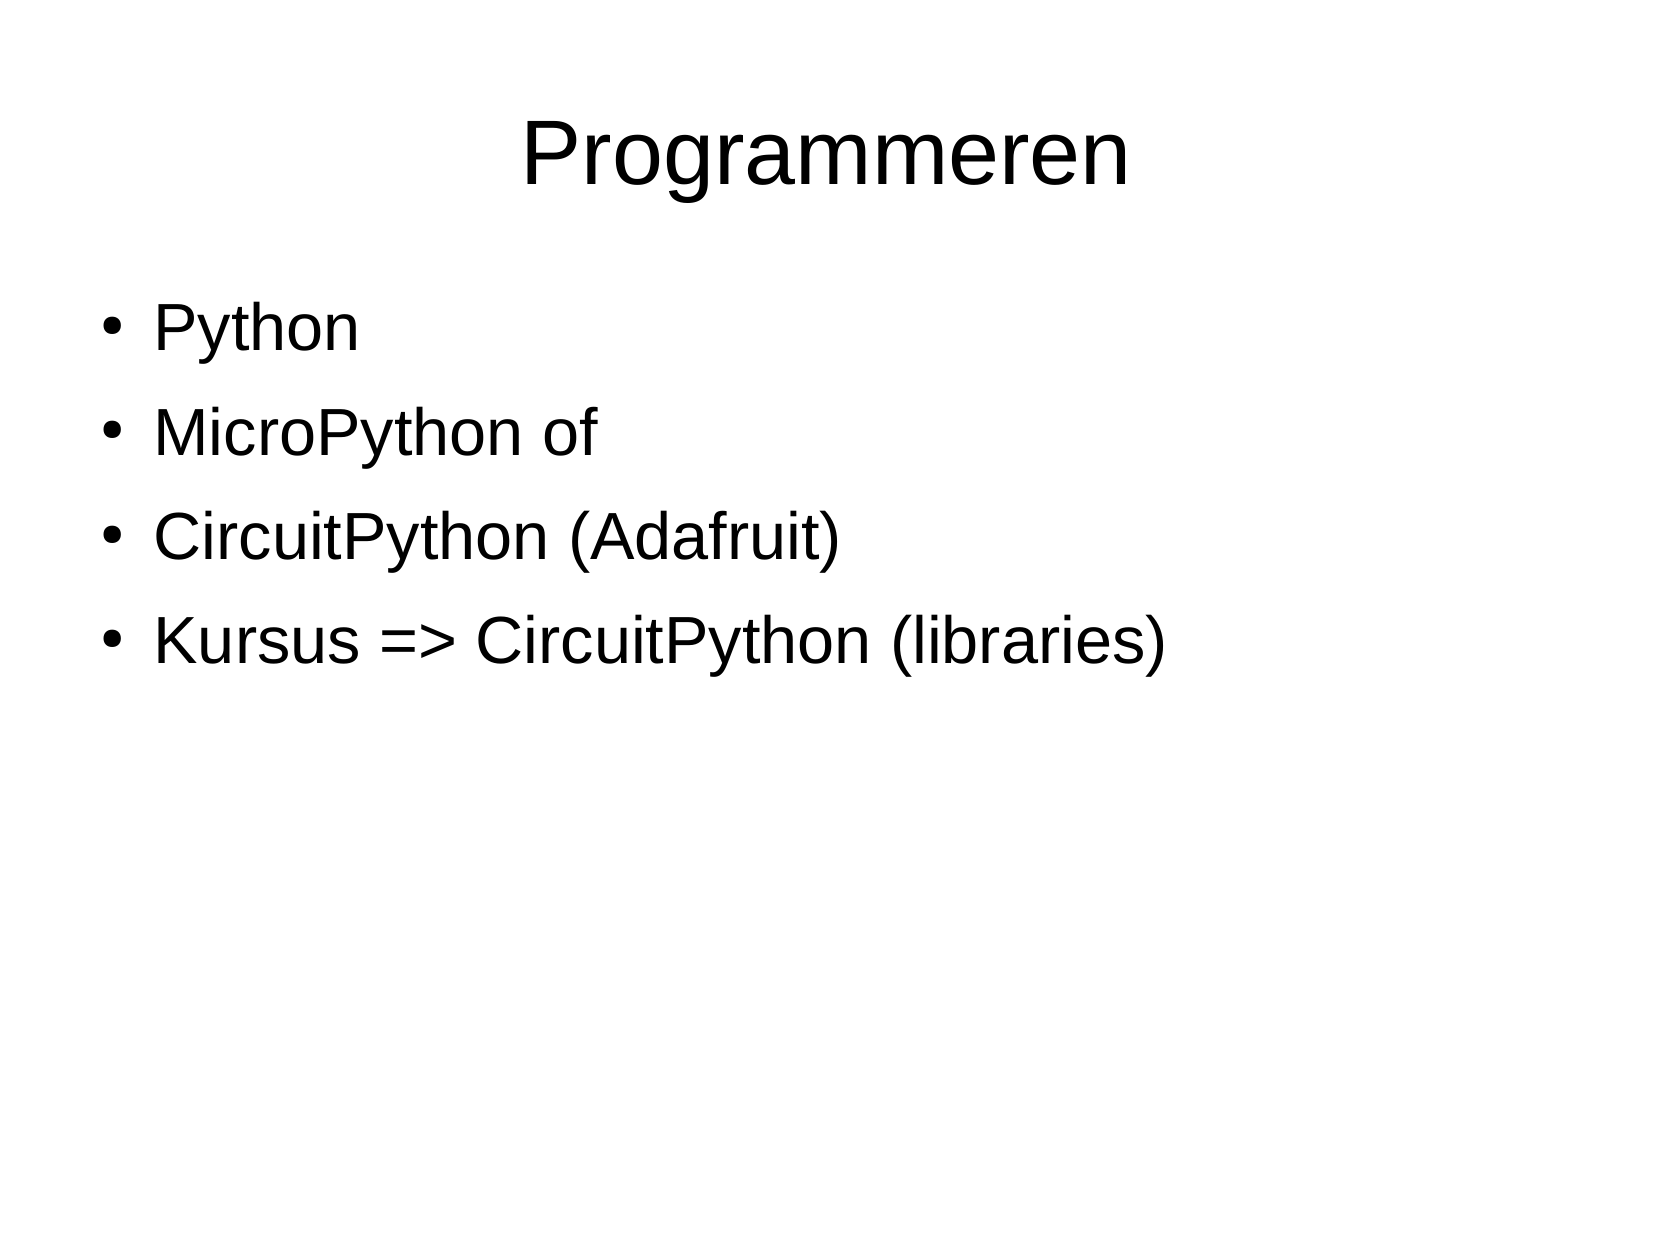

# Programmeren
Python
MicroPython of
CircuitPython (Adafruit)
Kursus => CircuitPython (libraries)